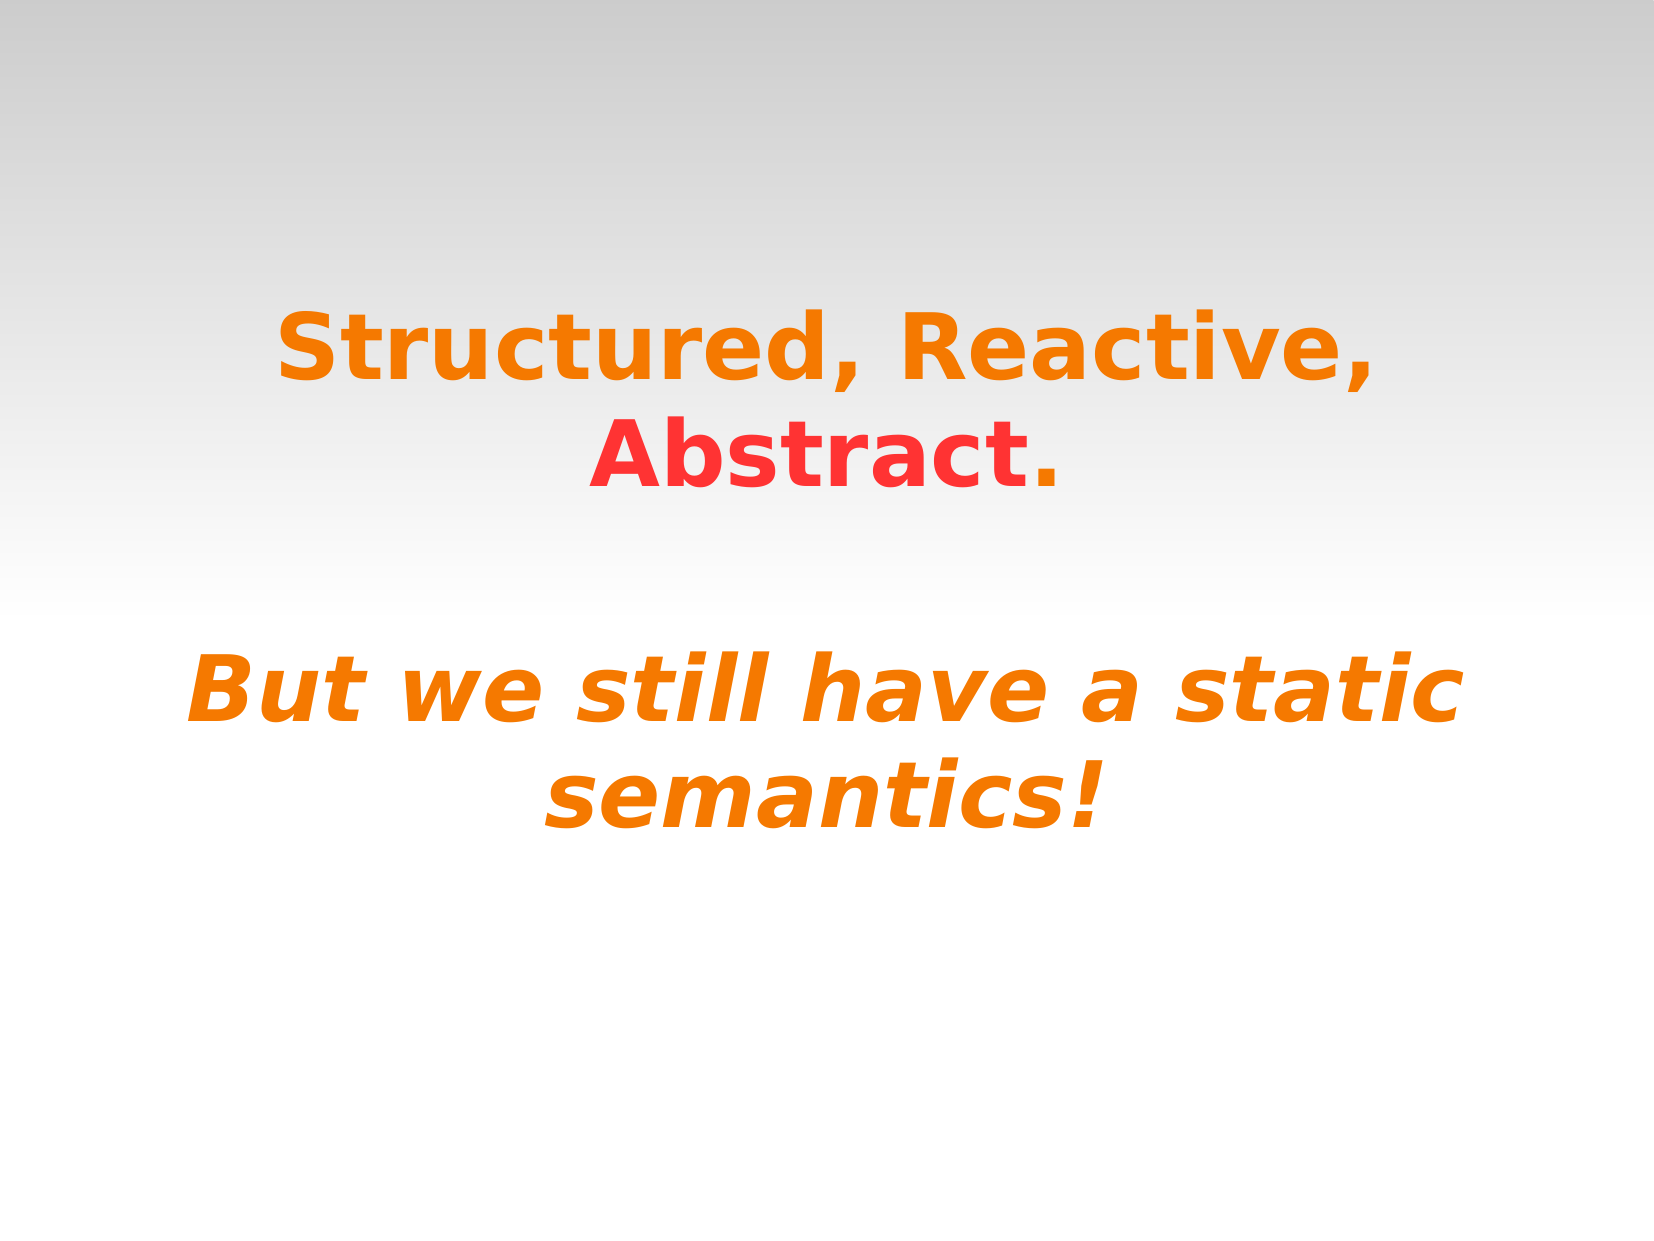

# Structured, Reactive, Abstract.
But we still have a static semantics!